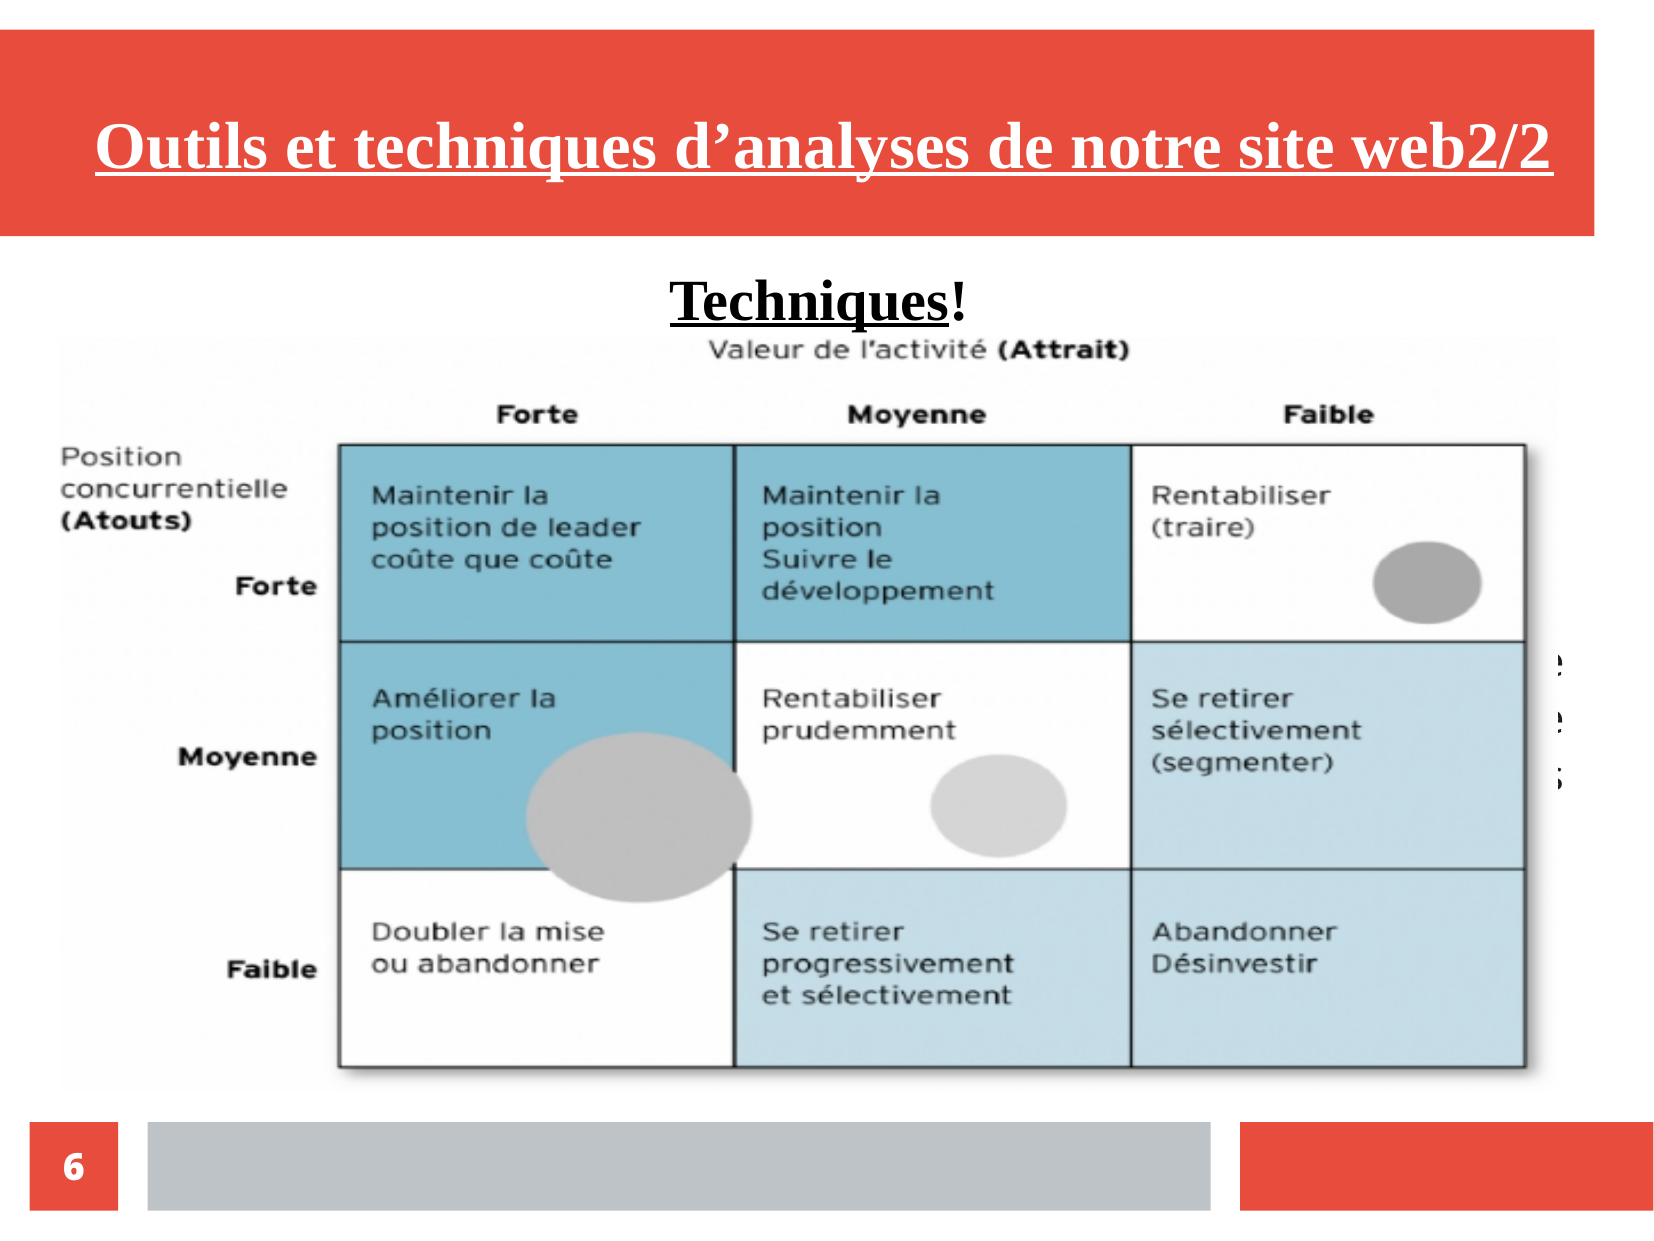

# Outils et techniques d’analyses de notre site web2/2
 Techniques!
Audit SEO(Étude des mots clés; Analyse du contenu; Audit technique(performance))
Analyser une position(saisir le nom de votre site)
Recourir à la Matrice Mckinsey (attraits /atouts)
Les attraits comme les atouts sont définis par un grand nombre de critères caractérisant l'attractivité de l'activité et la position concurrentielle de l'entreprise. La matrice se divise en 3 zones et 9 cases dans lesquelles apparaissent les prescriptions stratégiques correspondantes.
6